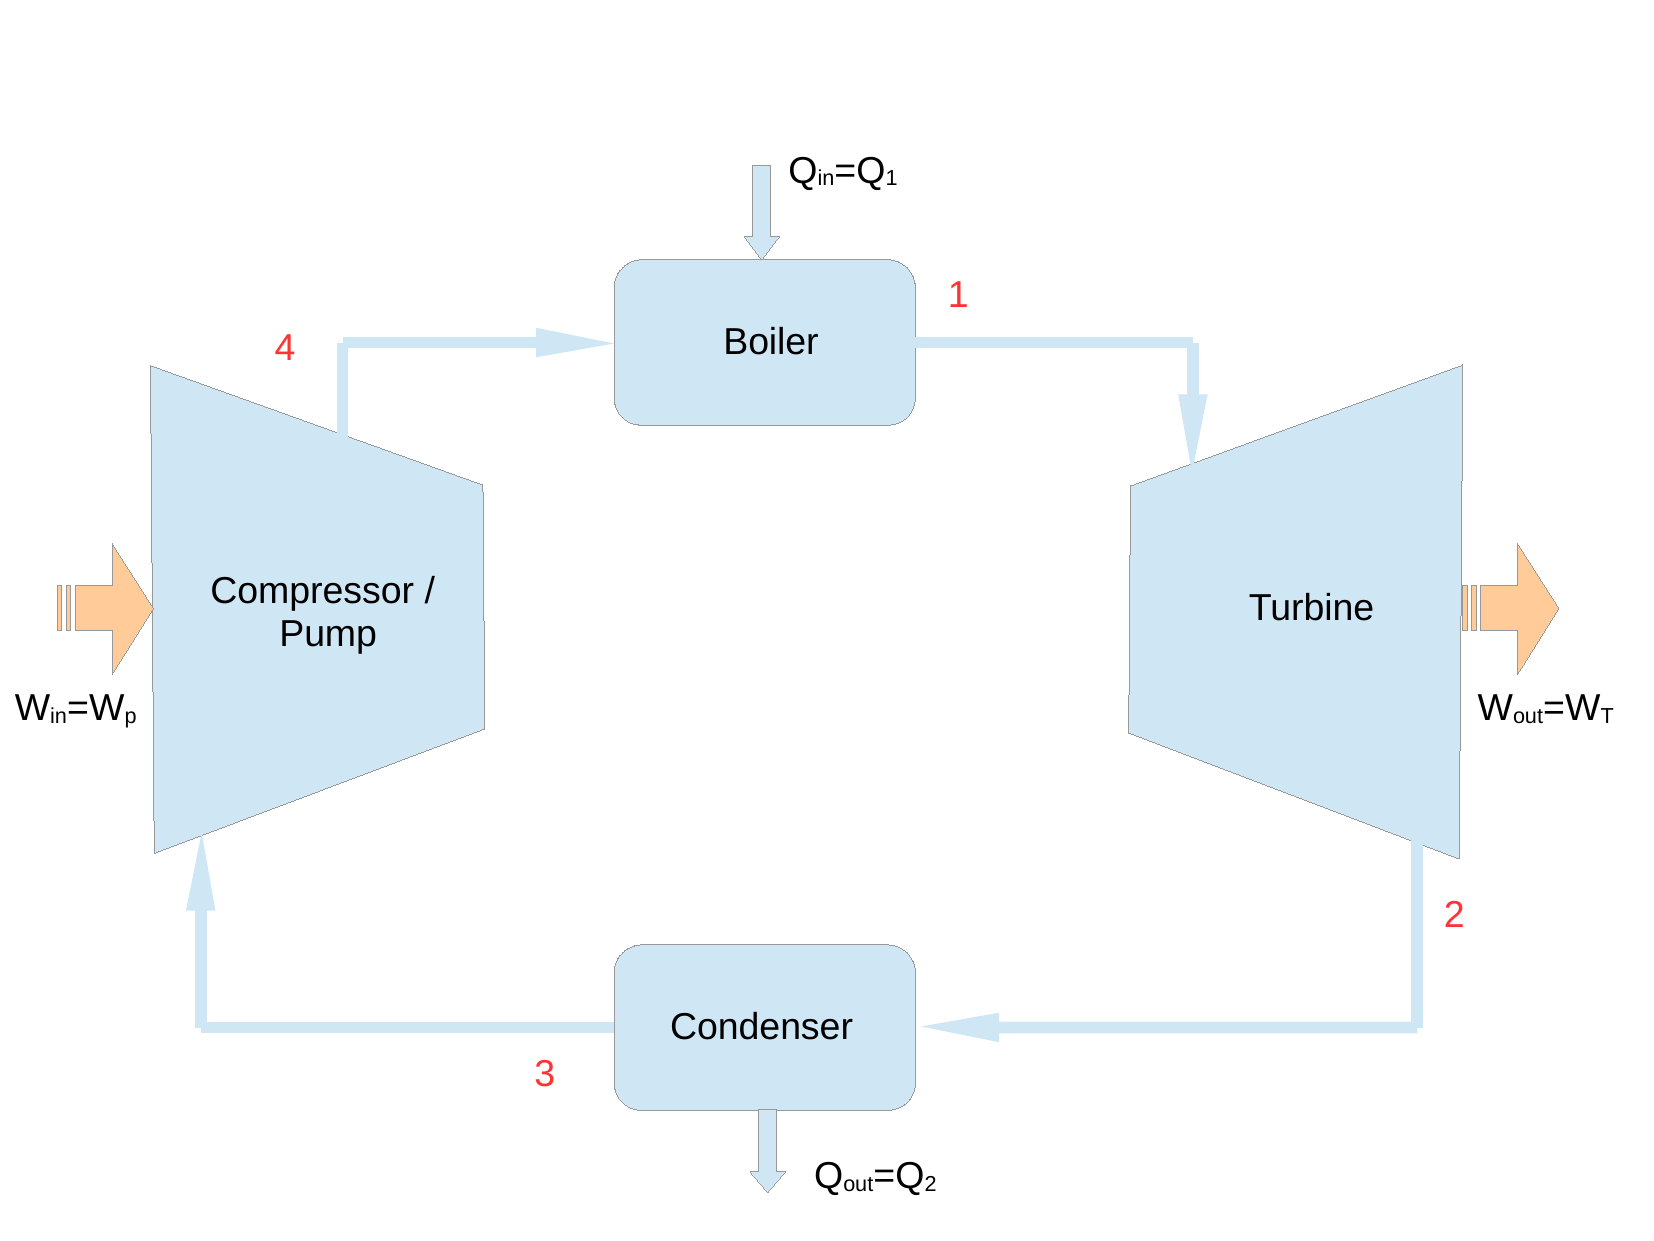

Qin=Q1
1
Boiler
4
Compressor /
Pump
Turbine
Win=Wp
Wout=WT
2
Condenser
3
Qout=Q2